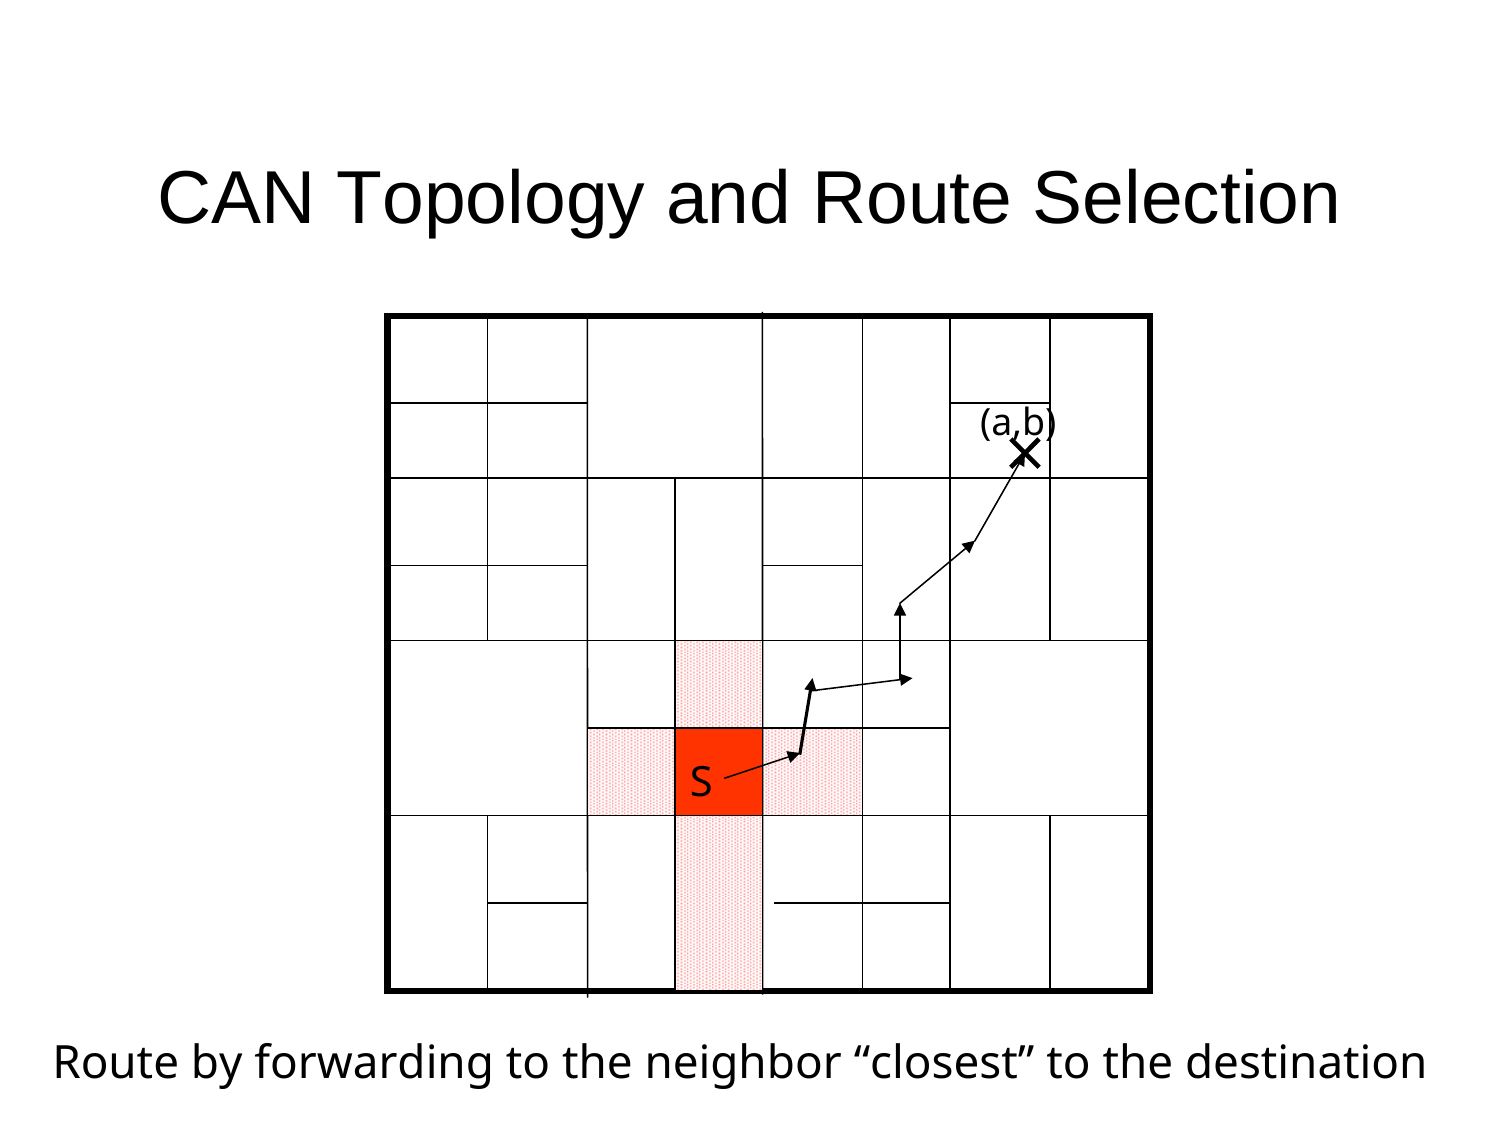

CAN Topology and Route Selection
#
(a,b)
S
Route by forwarding to the neighbor “closest” to the destination